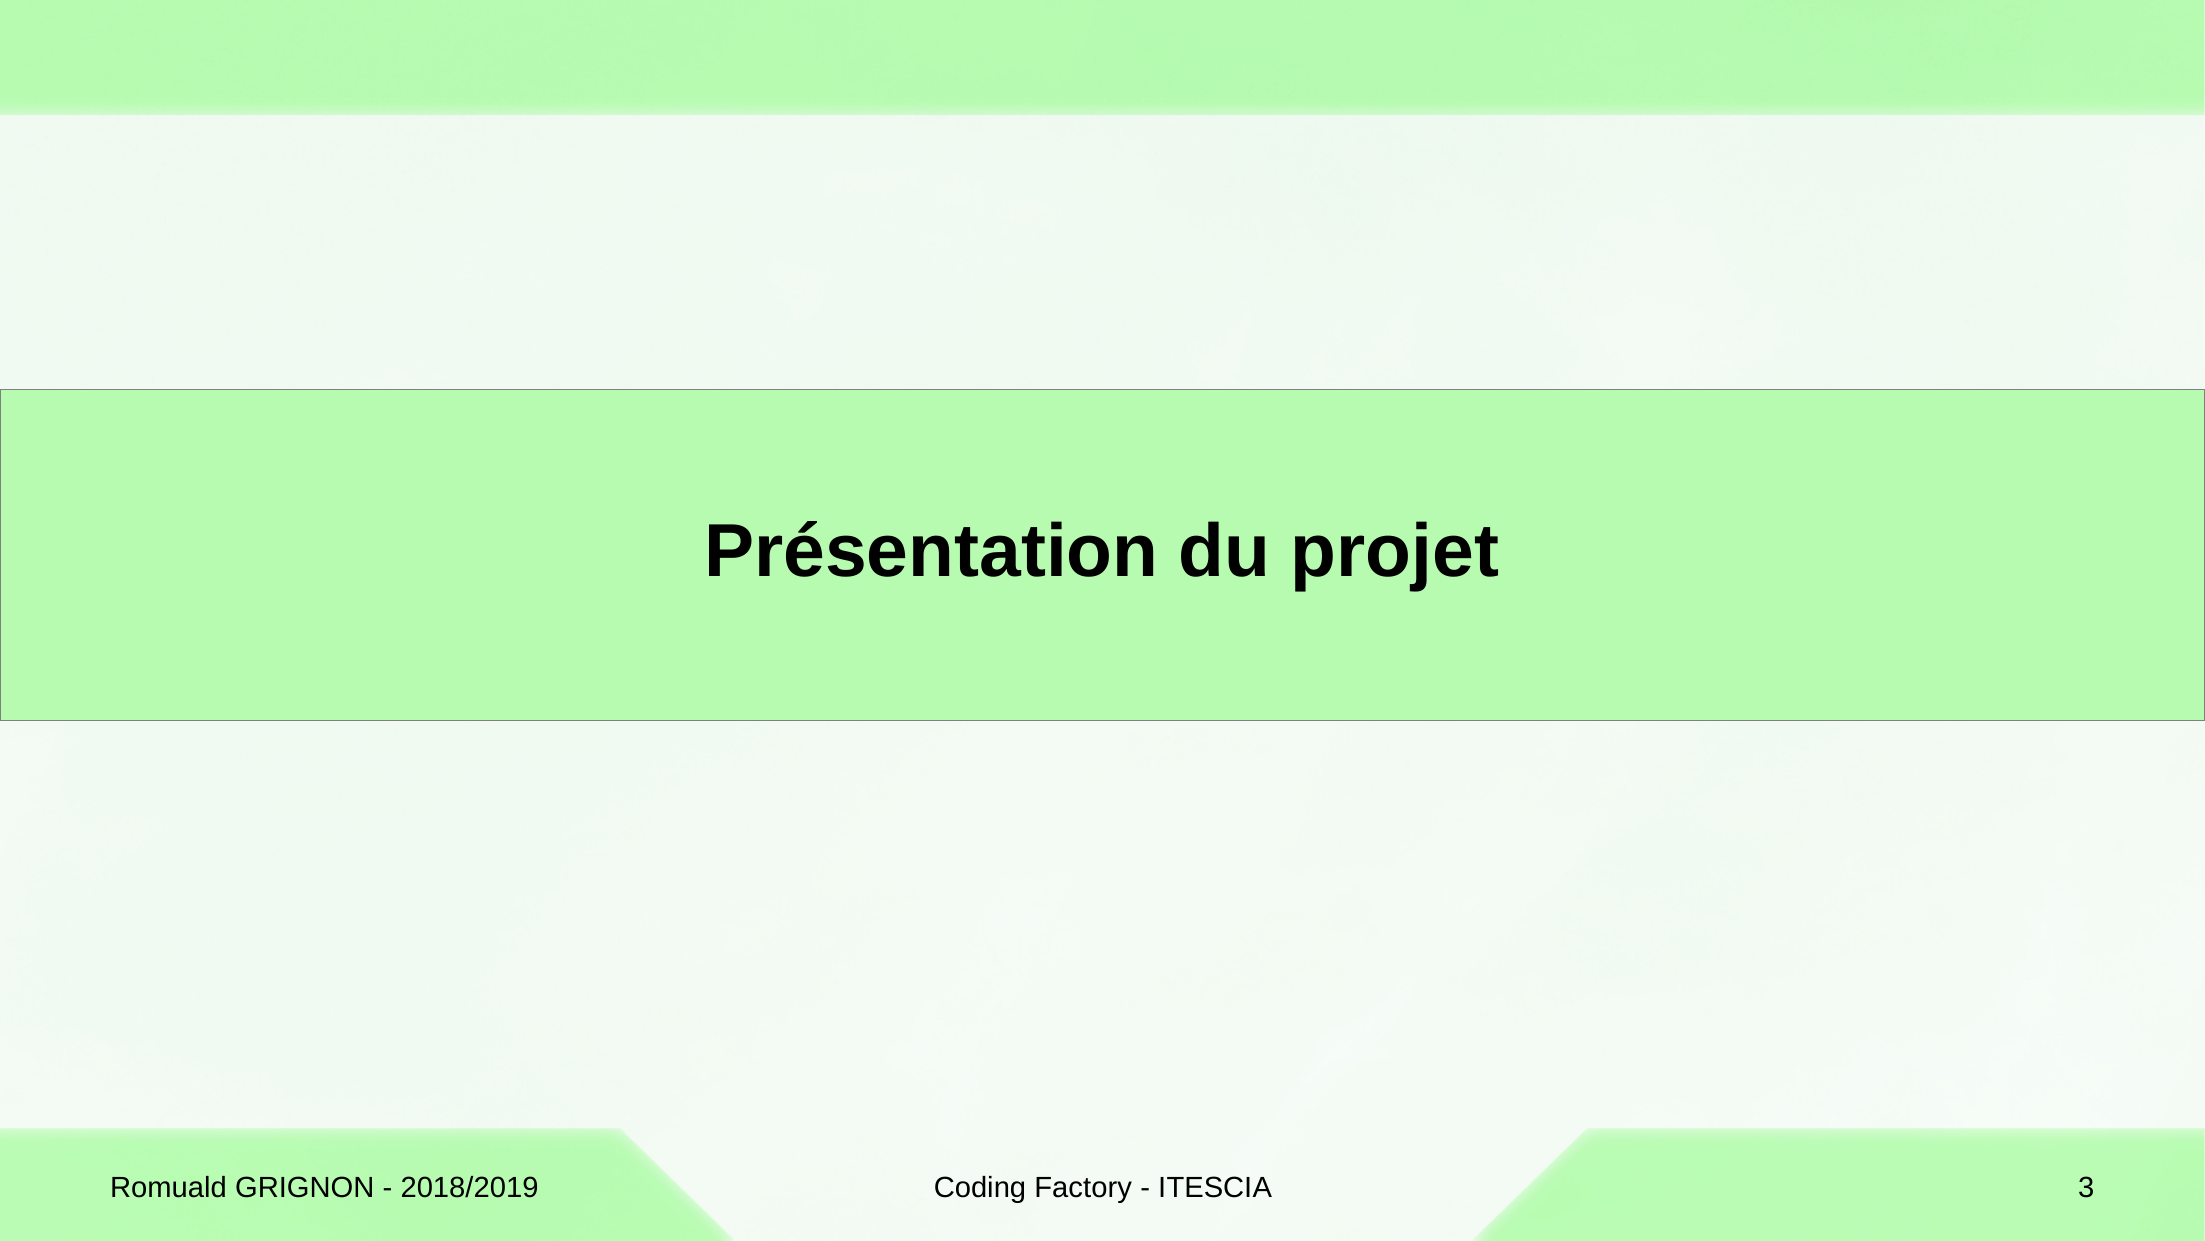

# Présentation du projet
Romuald GRIGNON - 2018/2019
Coding Factory - ITESCIA
3